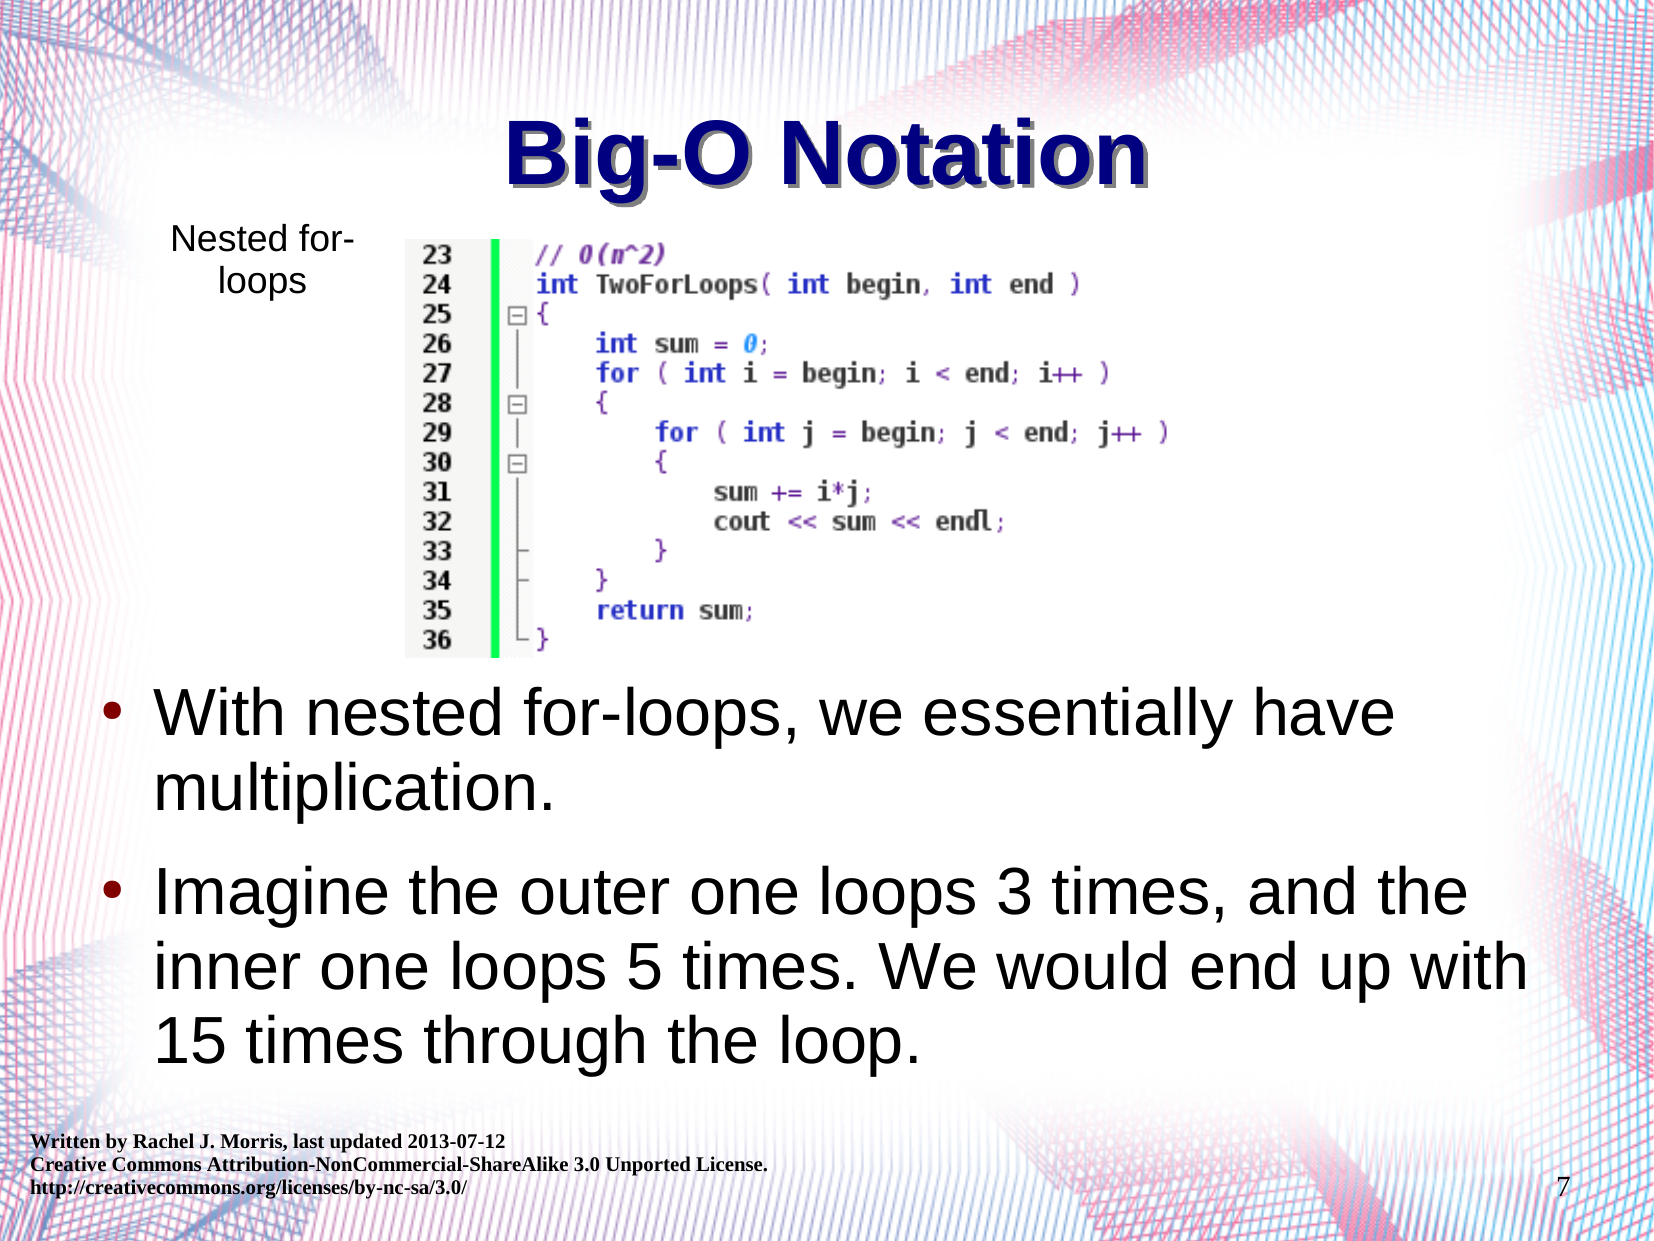

# Big-O Notation
Nested for-loops
With nested for-loops, we essentially have multiplication.
Imagine the outer one loops 3 times, and the inner one loops 5 times. We would end up with 15 times through the loop.
7